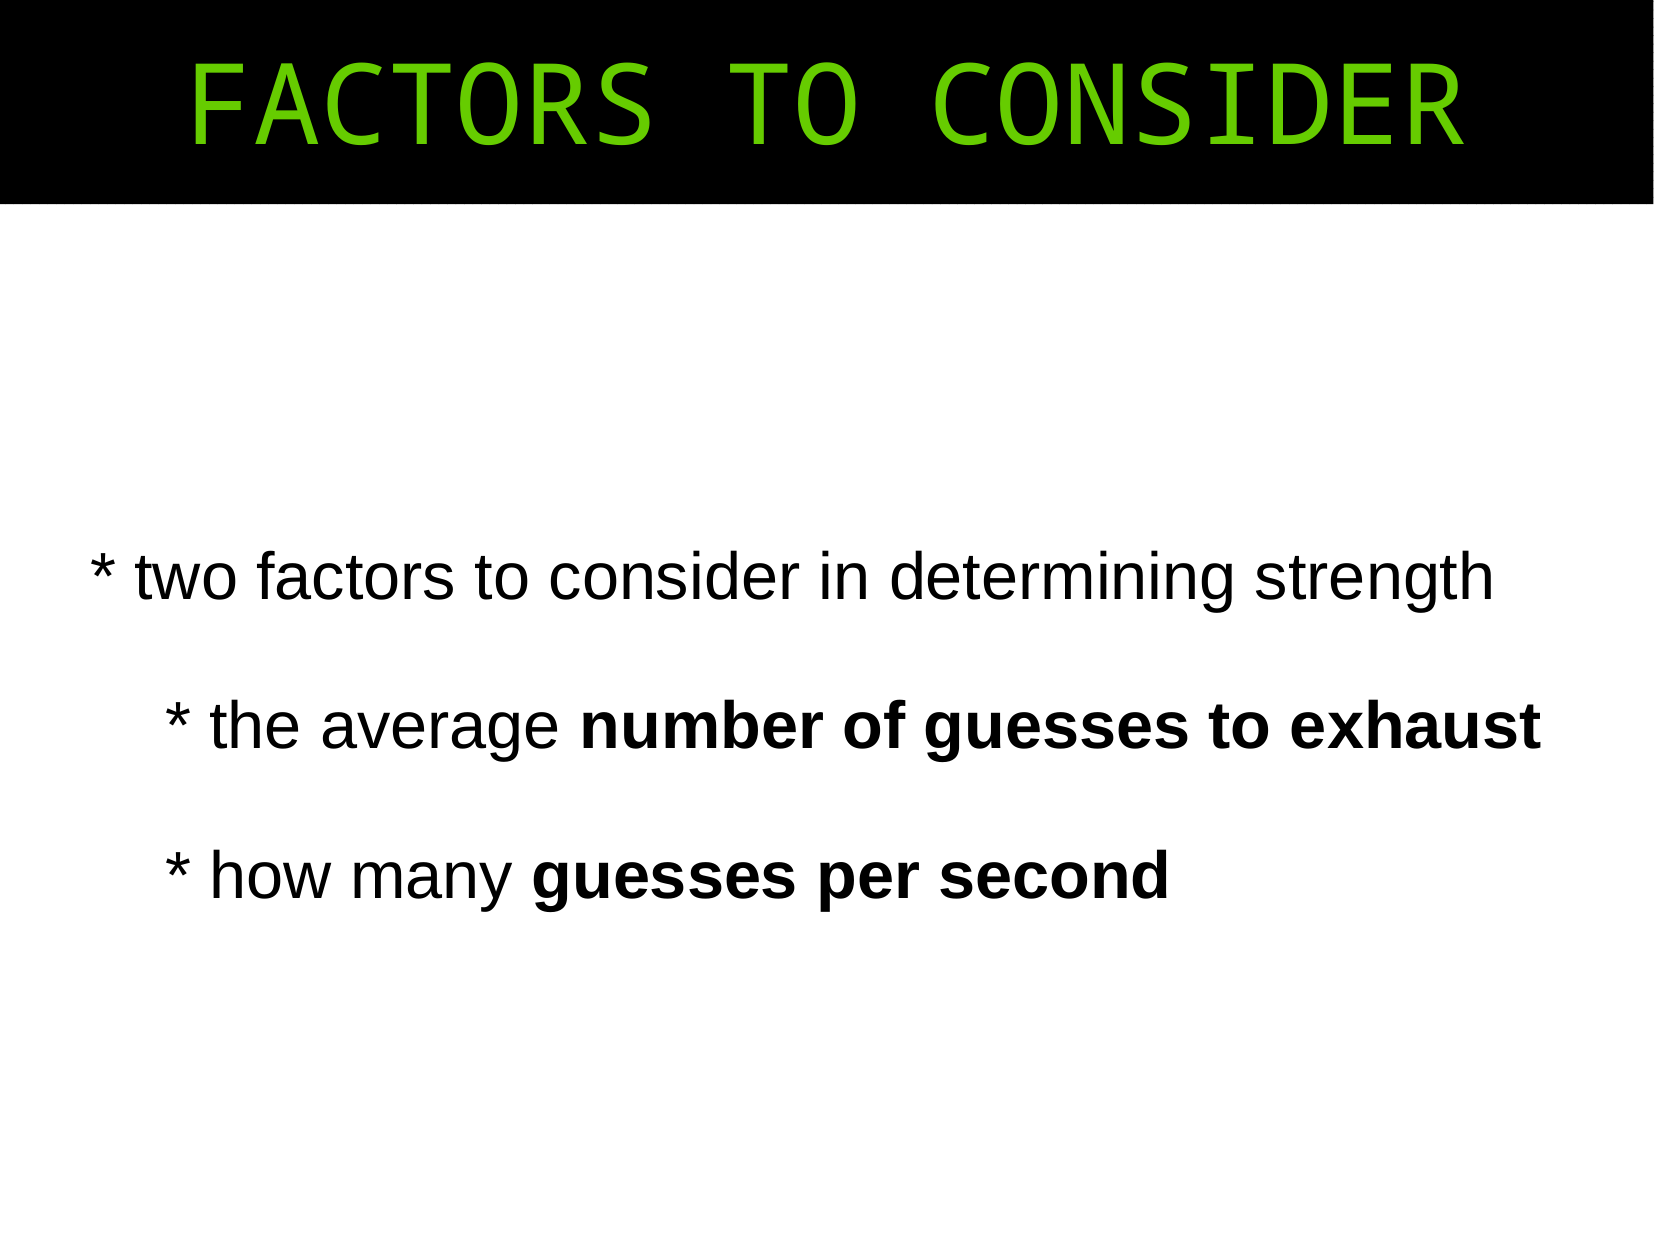

# FACTORS TO CONSIDER
* two factors to consider in determining strength
	* the average number of guesses to exhaust
	* how many guesses per second